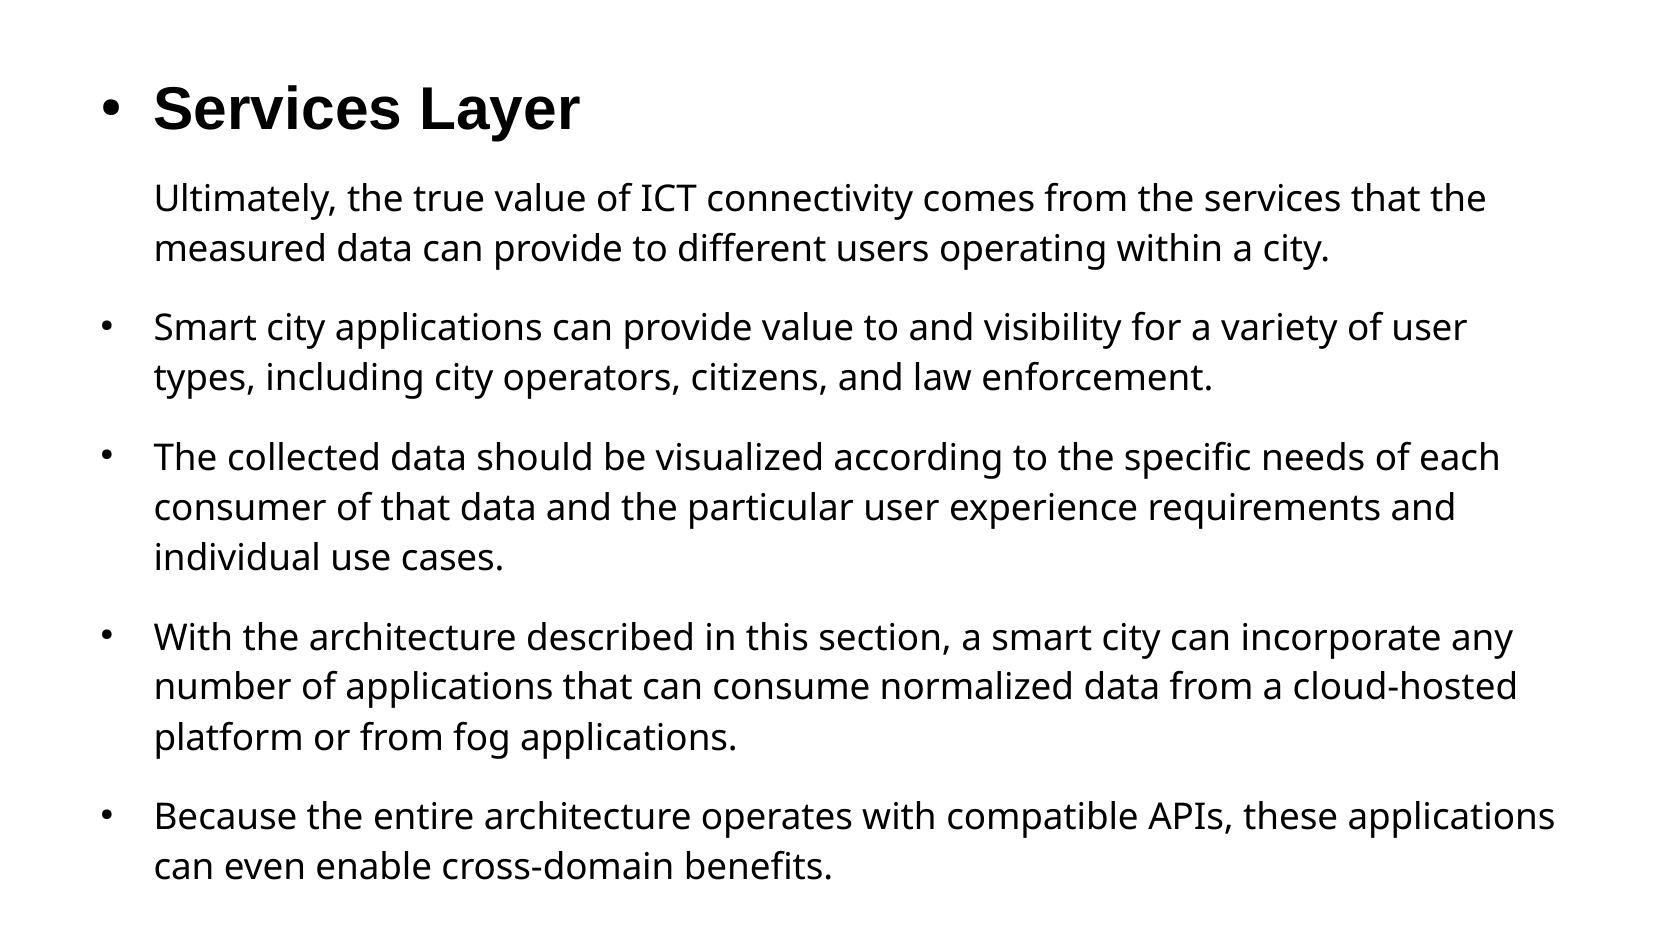

# Services Layer
Ultimately, the true value of ICT connectivity comes from the services that the measured data can provide to different users operating within a city.
Smart city applications can provide value to and visibility for a variety of user types, including city operators, citizens, and law enforcement.
The collected data should be visualized according to the specific needs of each consumer of that data and the particular user experience requirements and individual use cases.
With the architecture described in this section, a smart city can incorporate any number of applications that can consume normalized data from a cloud-hosted platform or from fog applications.
Because the entire architecture operates with compatible APIs, these applications can even enable cross-domain benefits.